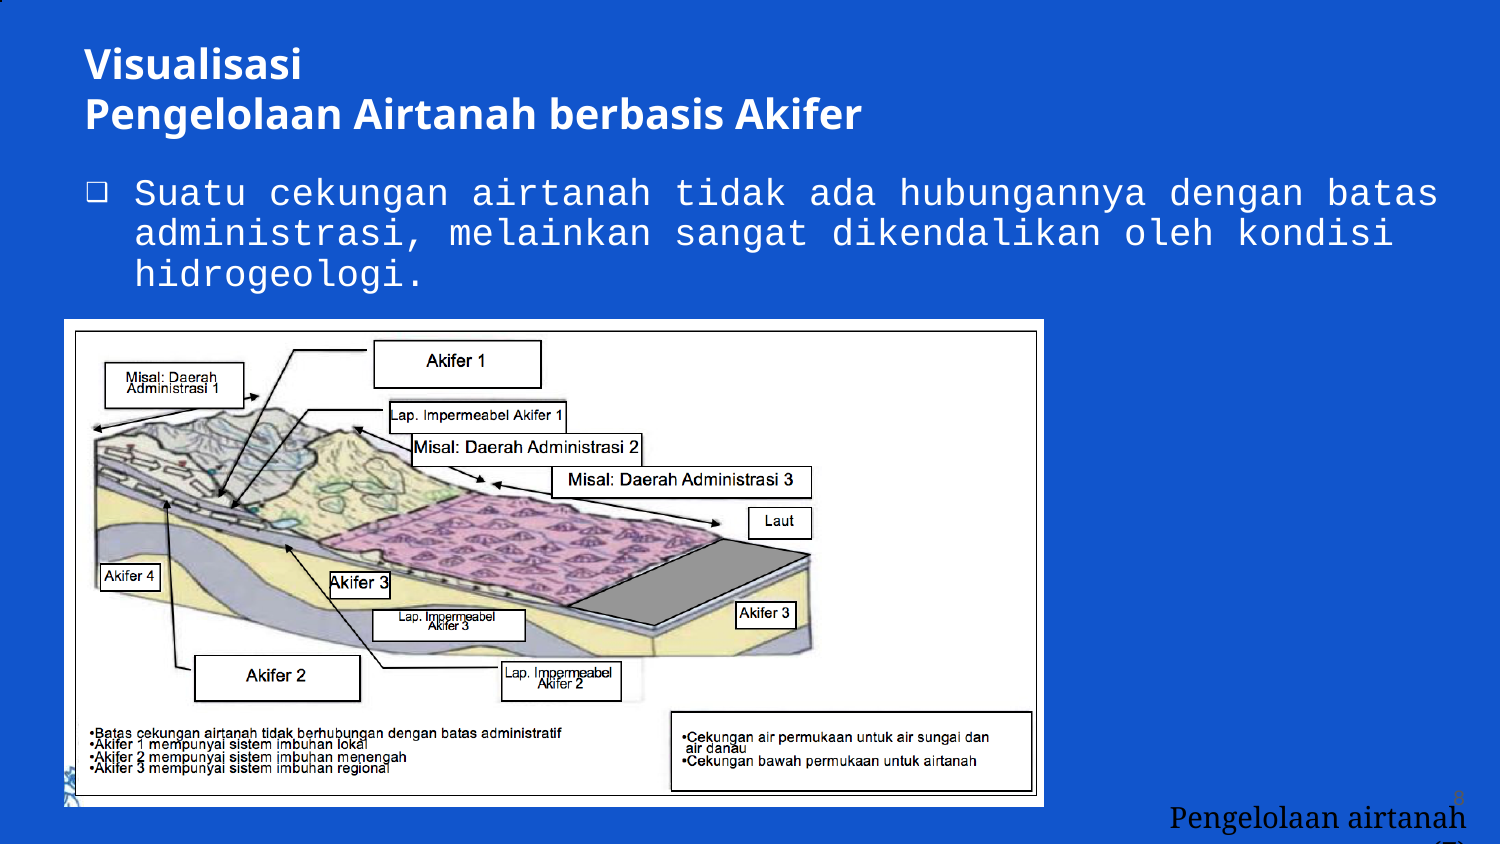

Visualisasi
Pengelolaan Airtanah berbasis Akifer
Suatu cekungan airtanah tidak ada hubungannya dengan batas administrasi, melainkan sangat dikendalikan oleh kondisi hidrogeologi.
Pengelolaan airtanah (7)‏